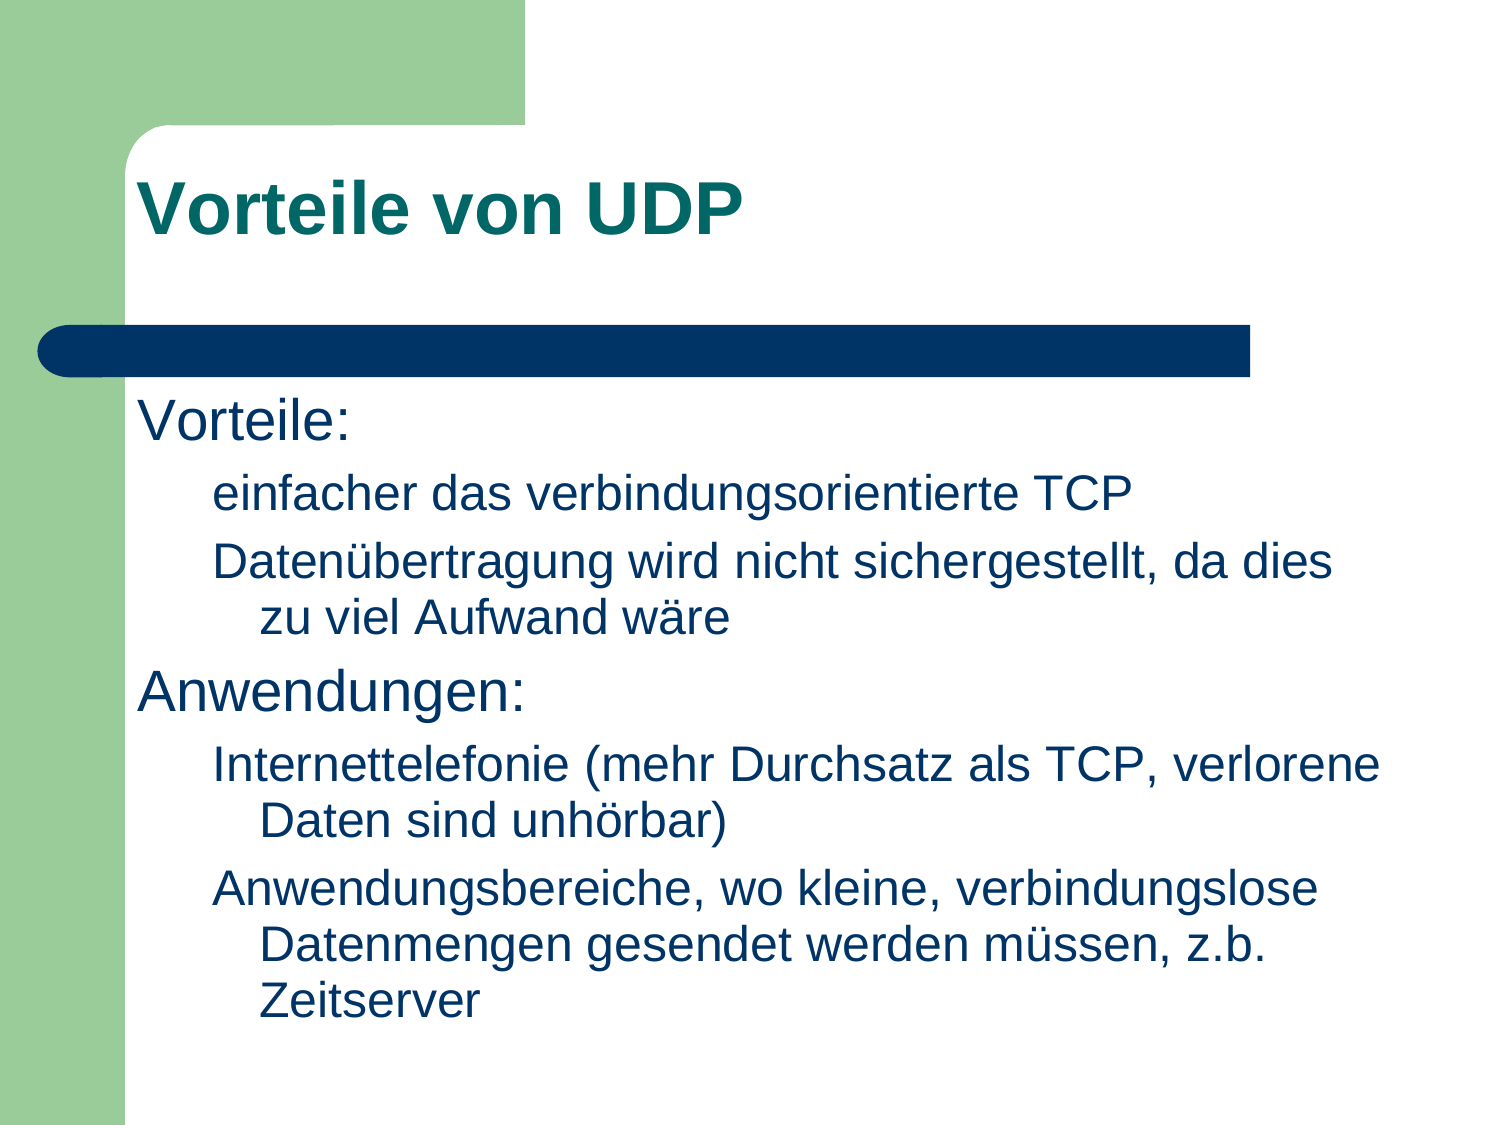

# Vorteile von UDP
Vorteile:
einfacher das verbindungsorientierte TCP
Datenübertragung wird nicht sichergestellt, da dies zu viel Aufwand wäre
Anwendungen:
Internettelefonie (mehr Durchsatz als TCP, verlorene Daten sind unhörbar)
Anwendungsbereiche, wo kleine, verbindungslose Datenmengen gesendet werden müssen, z.b. Zeitserver